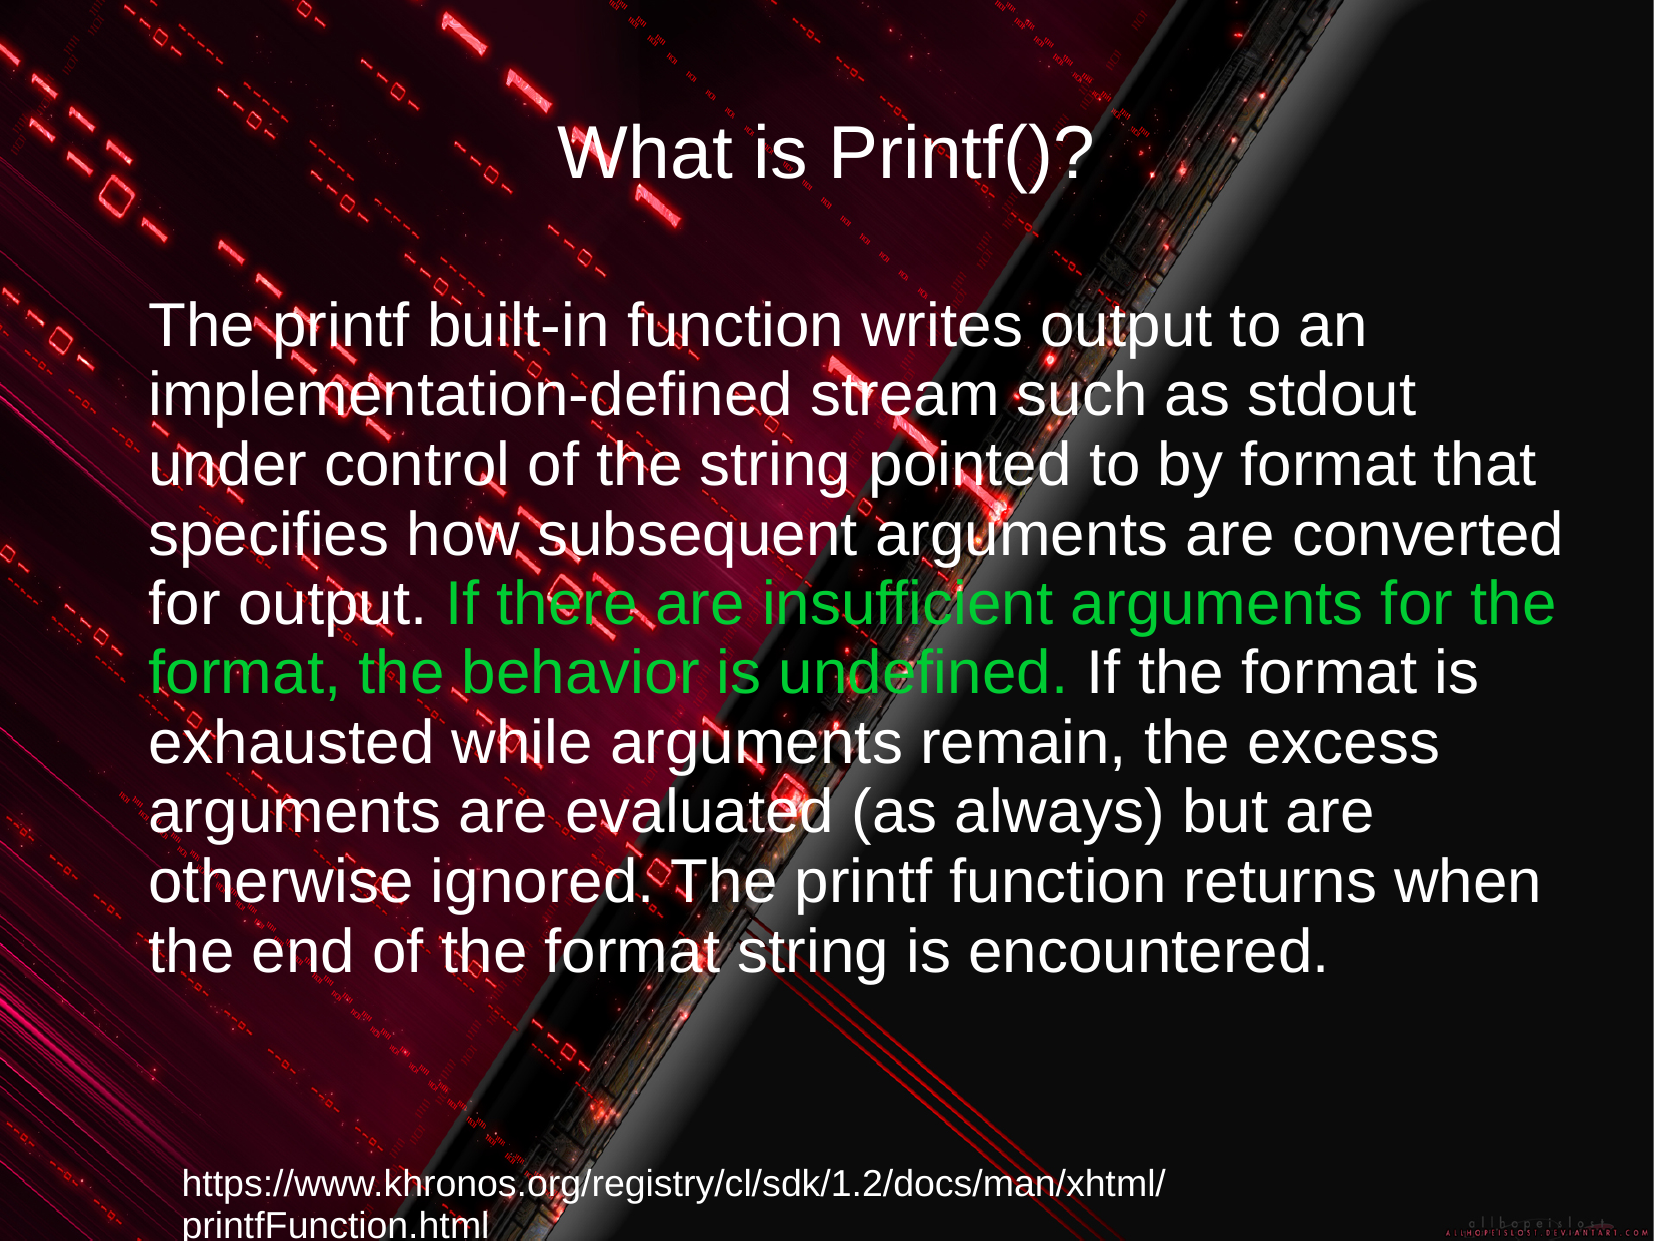

# What is Printf()?
The printf built-in function writes output to an implementation-defined stream such as stdout under control of the string pointed to by format that specifies how subsequent arguments are converted for output. If there are insufficient arguments for the format, the behavior is undefined. If the format is exhausted while arguments remain, the excess arguments are evaluated (as always) but are otherwise ignored. The printf function returns when the end of the format string is encountered.
https://www.khronos.org/registry/cl/sdk/1.2/docs/man/xhtml/printfFunction.html